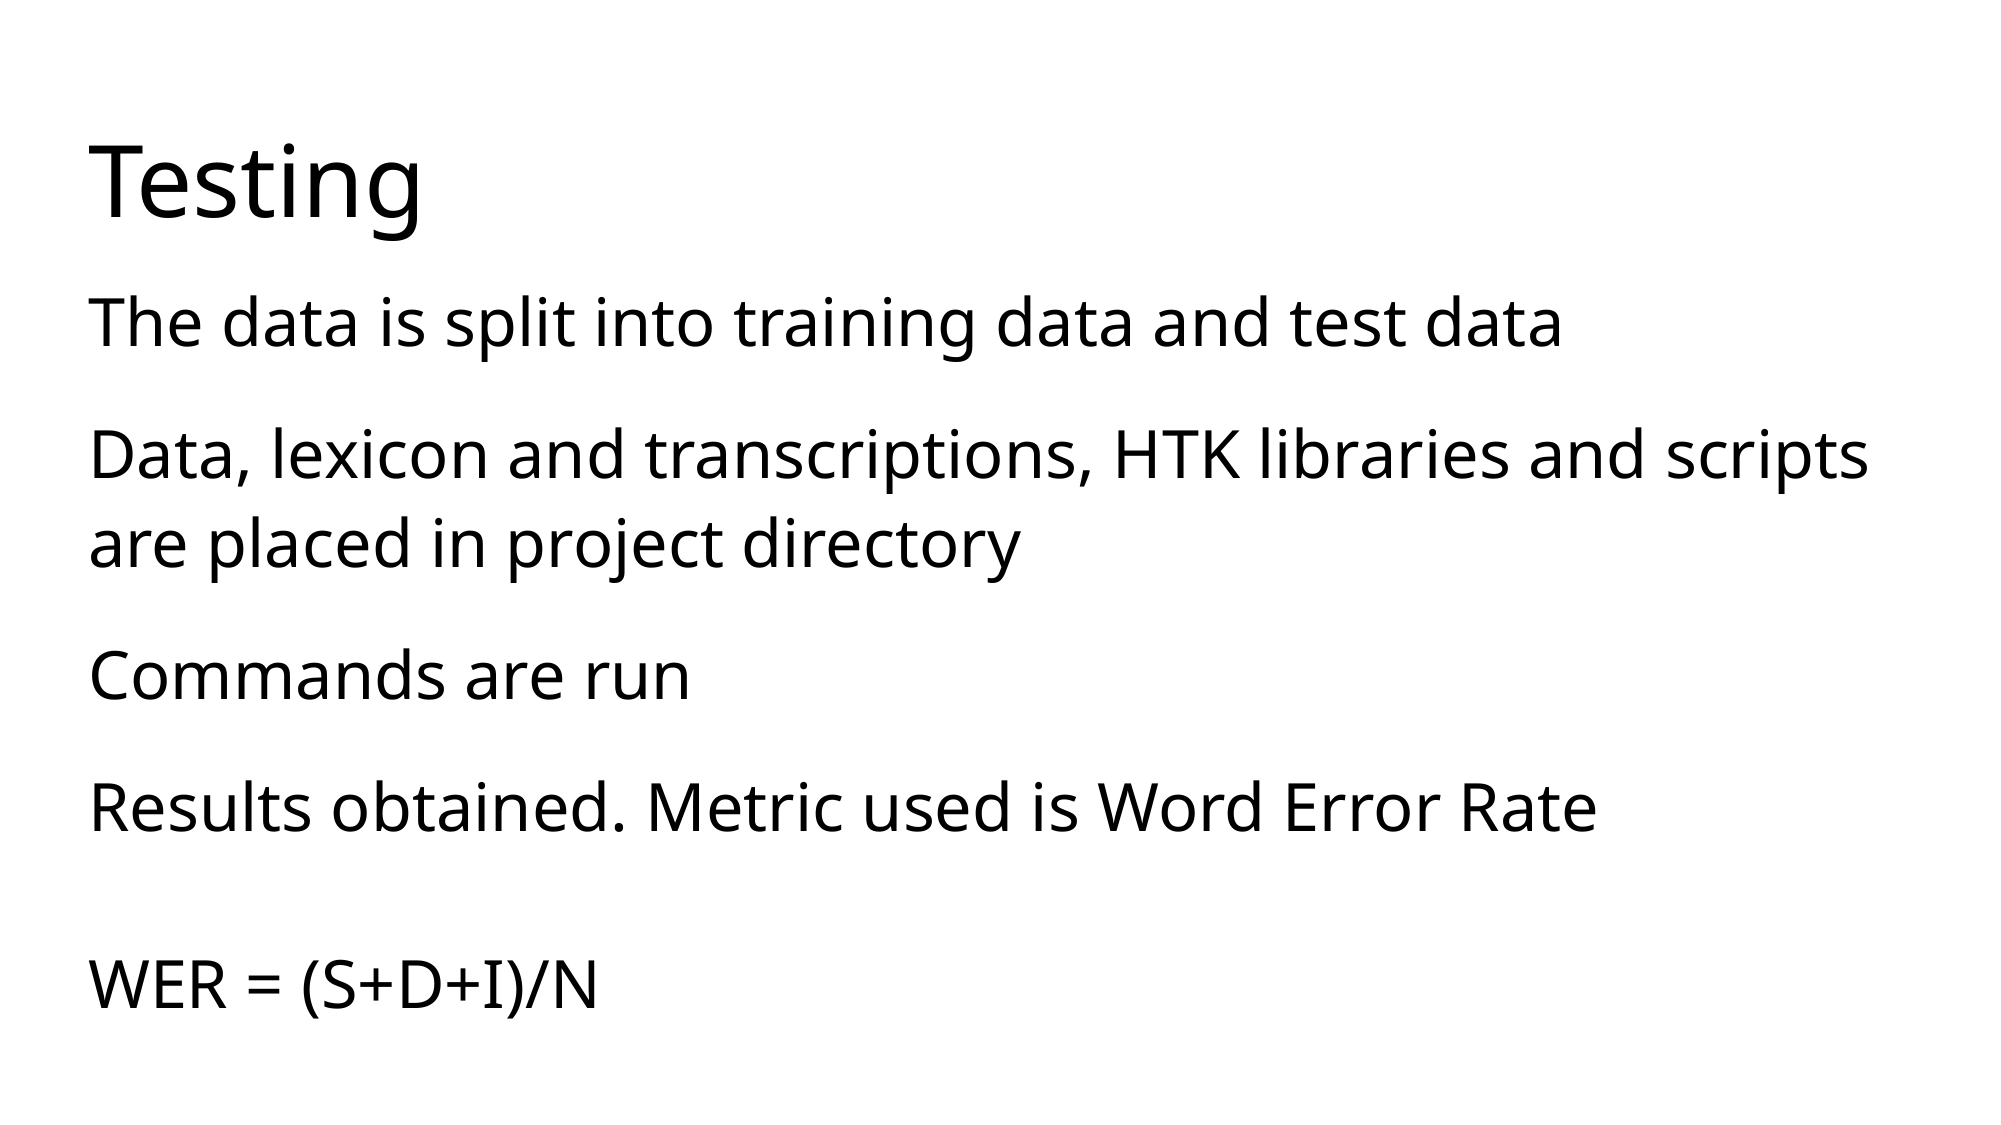

# Testing
The data is split into training data and test data
Data, lexicon and transcriptions, HTK libraries and scripts are placed in project directory
Commands are run
Results obtained. Metric used is Word Error Rate
WER = (S+D+I)/N